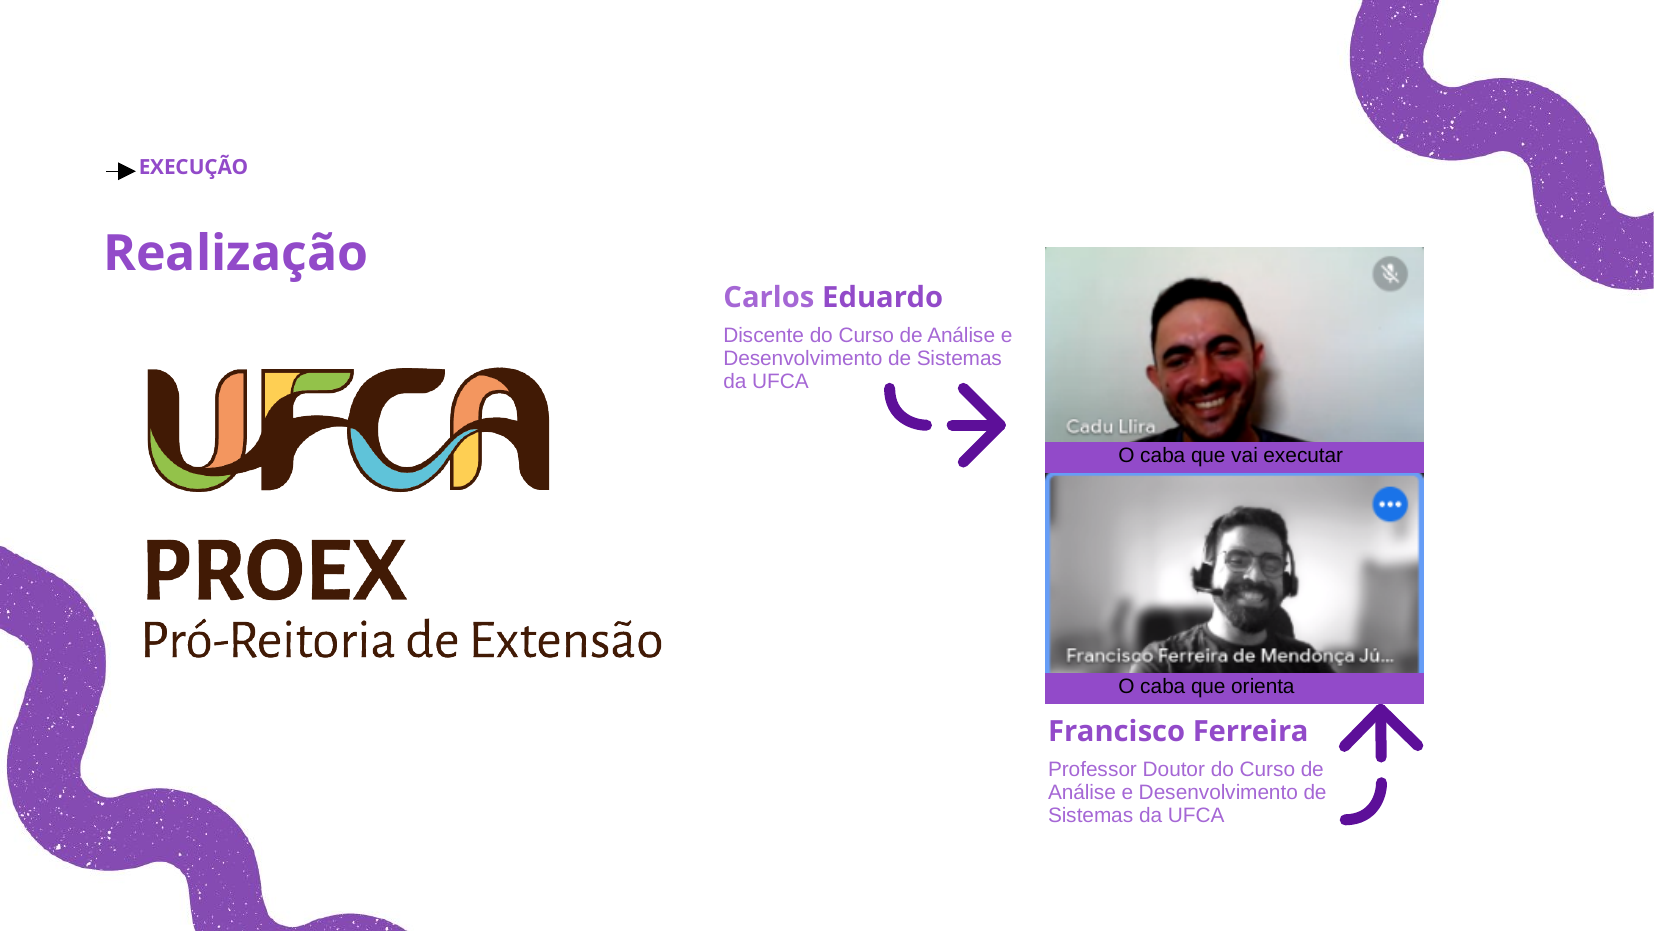

EXECUÇÃO
Realização
Carlos Eduardo
Discente do Curso de Análise e Desenvolvimento de Sistemas da UFCA
O caba que vai executar
O caba que orienta
Francisco Ferreira
Professor Doutor do Curso de Análise e Desenvolvimento de Sistemas da UFCA